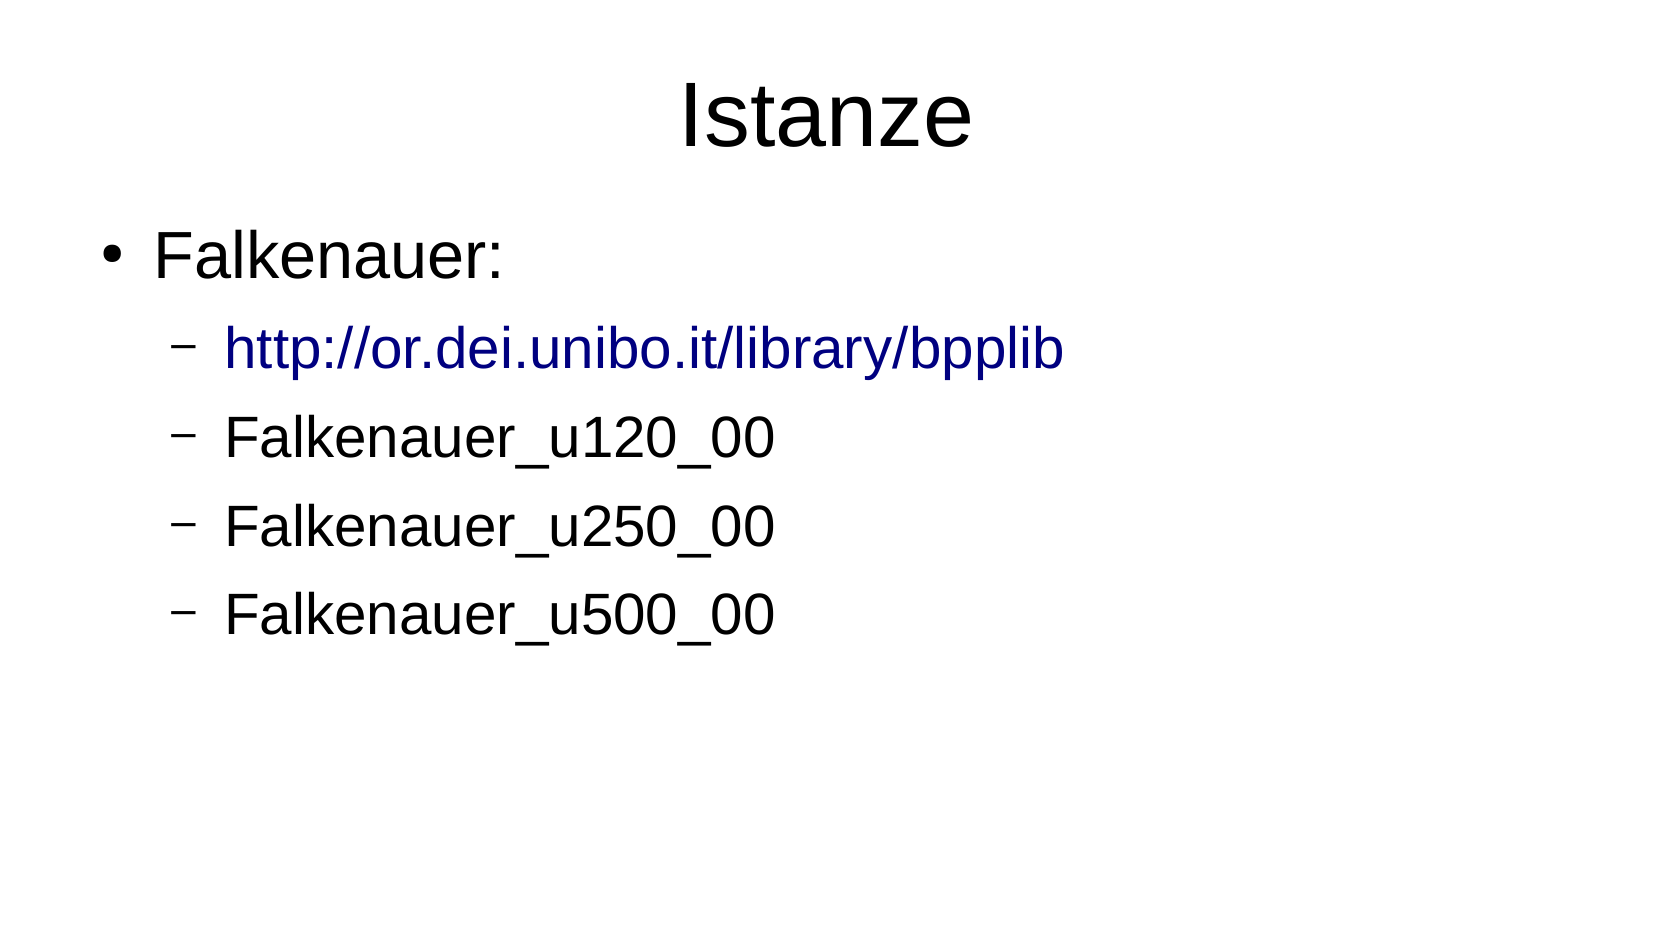

# Istanze
Falkenauer:
http://or.dei.unibo.it/library/bpplib
Falkenauer_u120_00
Falkenauer_u250_00
Falkenauer_u500_00